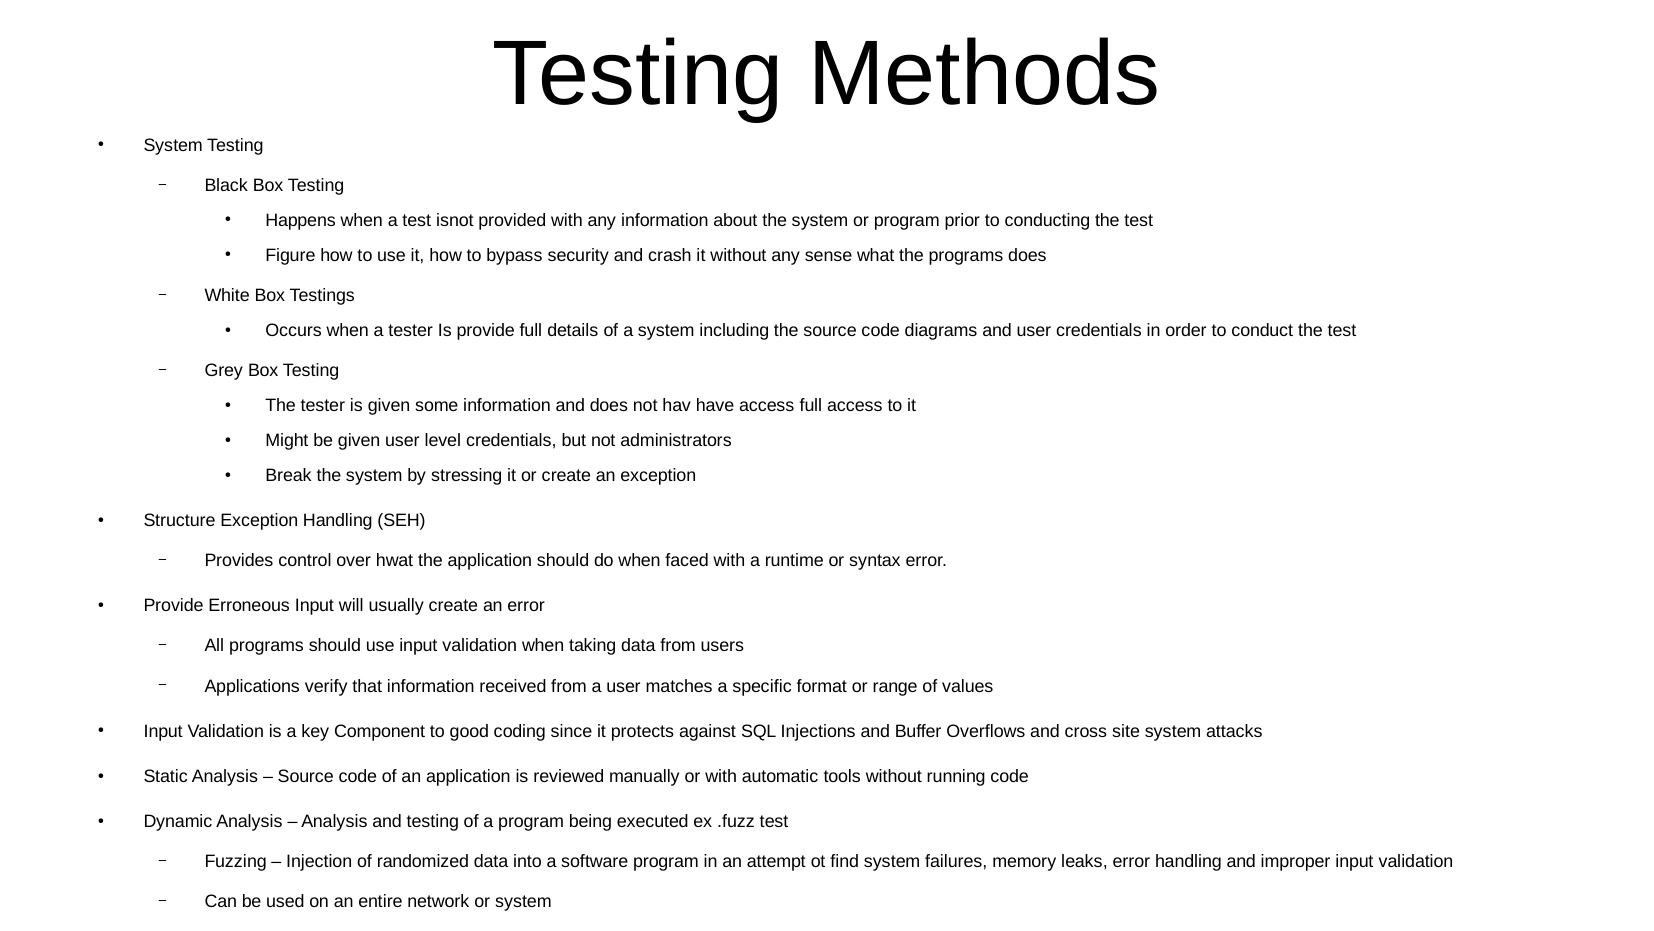

# Testing Methods
System Testing
Black Box Testing
Happens when a test isnot provided with any information about the system or program prior to conducting the test
Figure how to use it, how to bypass security and crash it without any sense what the programs does
White Box Testings
Occurs when a tester Is provide full details of a system including the source code diagrams and user credentials in order to conduct the test
Grey Box Testing
The tester is given some information and does not hav have access full access to it
Might be given user level credentials, but not administrators
Break the system by stressing it or create an exception
Structure Exception Handling (SEH)
Provides control over hwat the application should do when faced with a runtime or syntax error.
Provide Erroneous Input will usually create an error
All programs should use input validation when taking data from users
Applications verify that information received from a user matches a specific format or range of values
Input Validation is a key Component to good coding since it protects against SQL Injections and Buffer Overflows and cross site system attacks
Static Analysis – Source code of an application is reviewed manually or with automatic tools without running code
Dynamic Analysis – Analysis and testing of a program being executed ex .fuzz test
Fuzzing – Injection of randomized data into a software program in an attempt ot find system failures, memory leaks, error handling and improper input validation
Can be used on an entire network or system